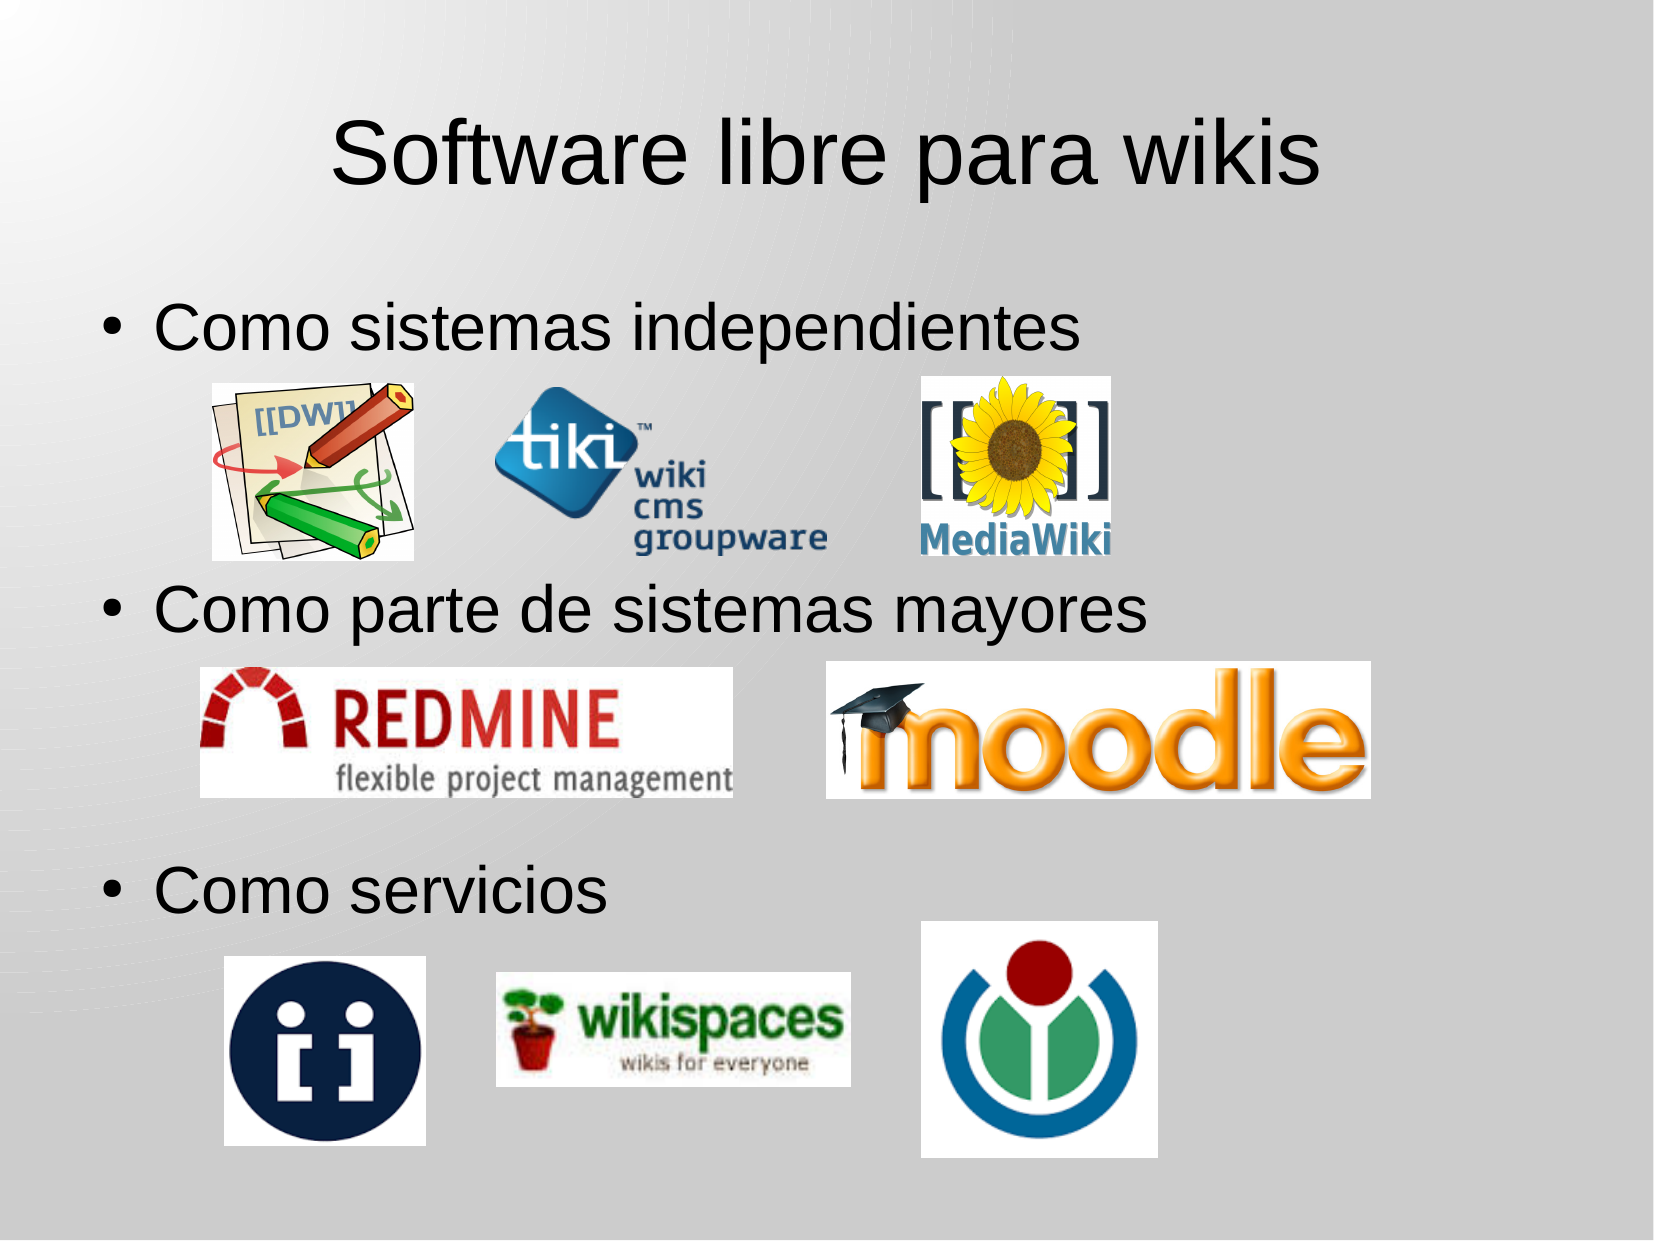

# Software libre para wikis
Como sistemas independientes
Como parte de sistemas mayores
Como servicios